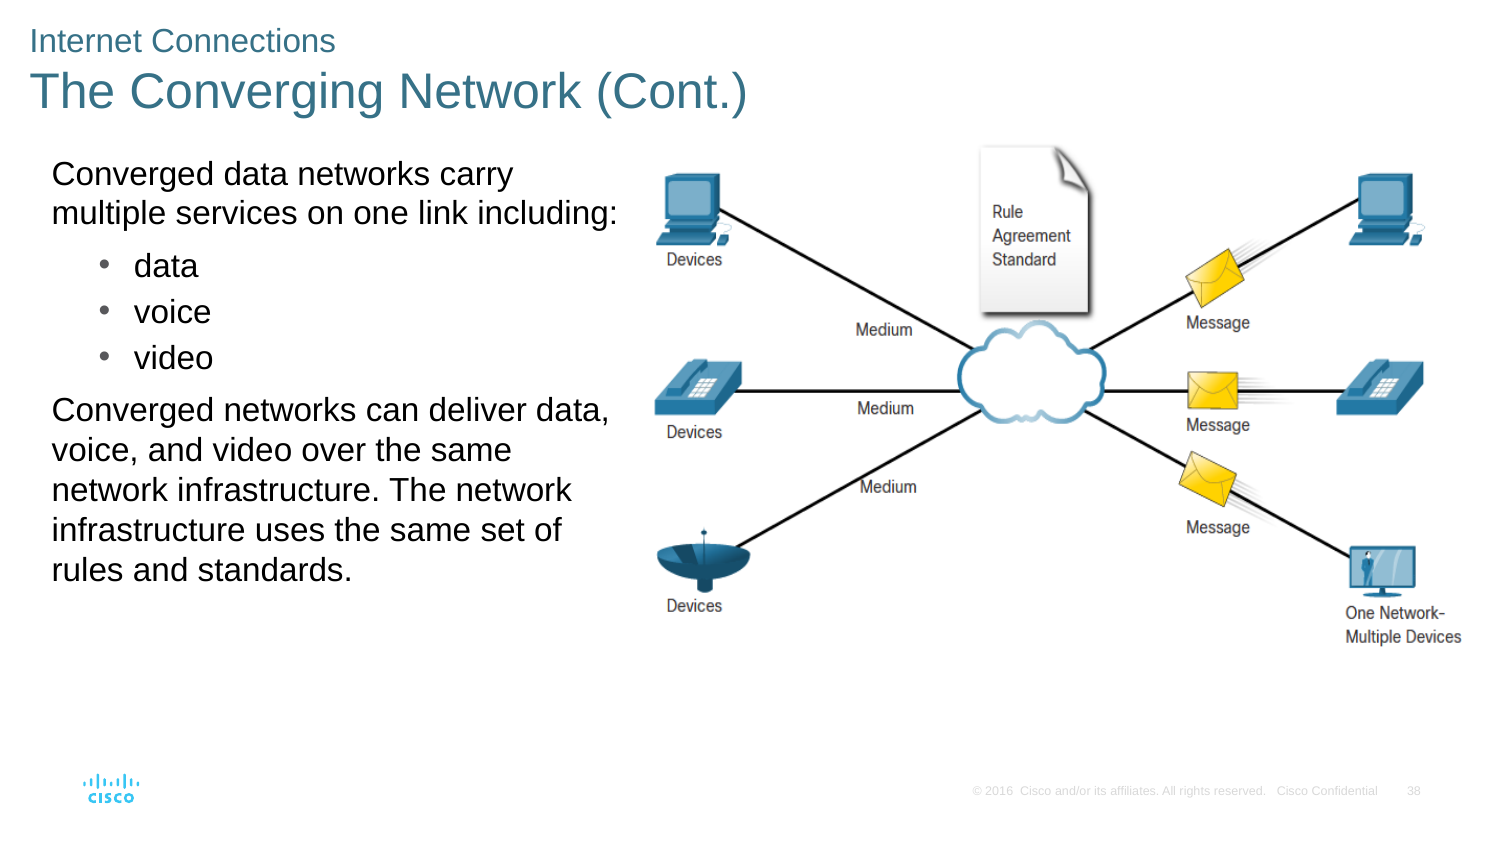

# Internet Connections The Converging Network (Cont.)
Converged data networks carry multiple services on one link including:
data
voice
video
Converged networks can deliver data, voice, and video over the same network infrastructure. The network infrastructure uses the same set of rules and standards.